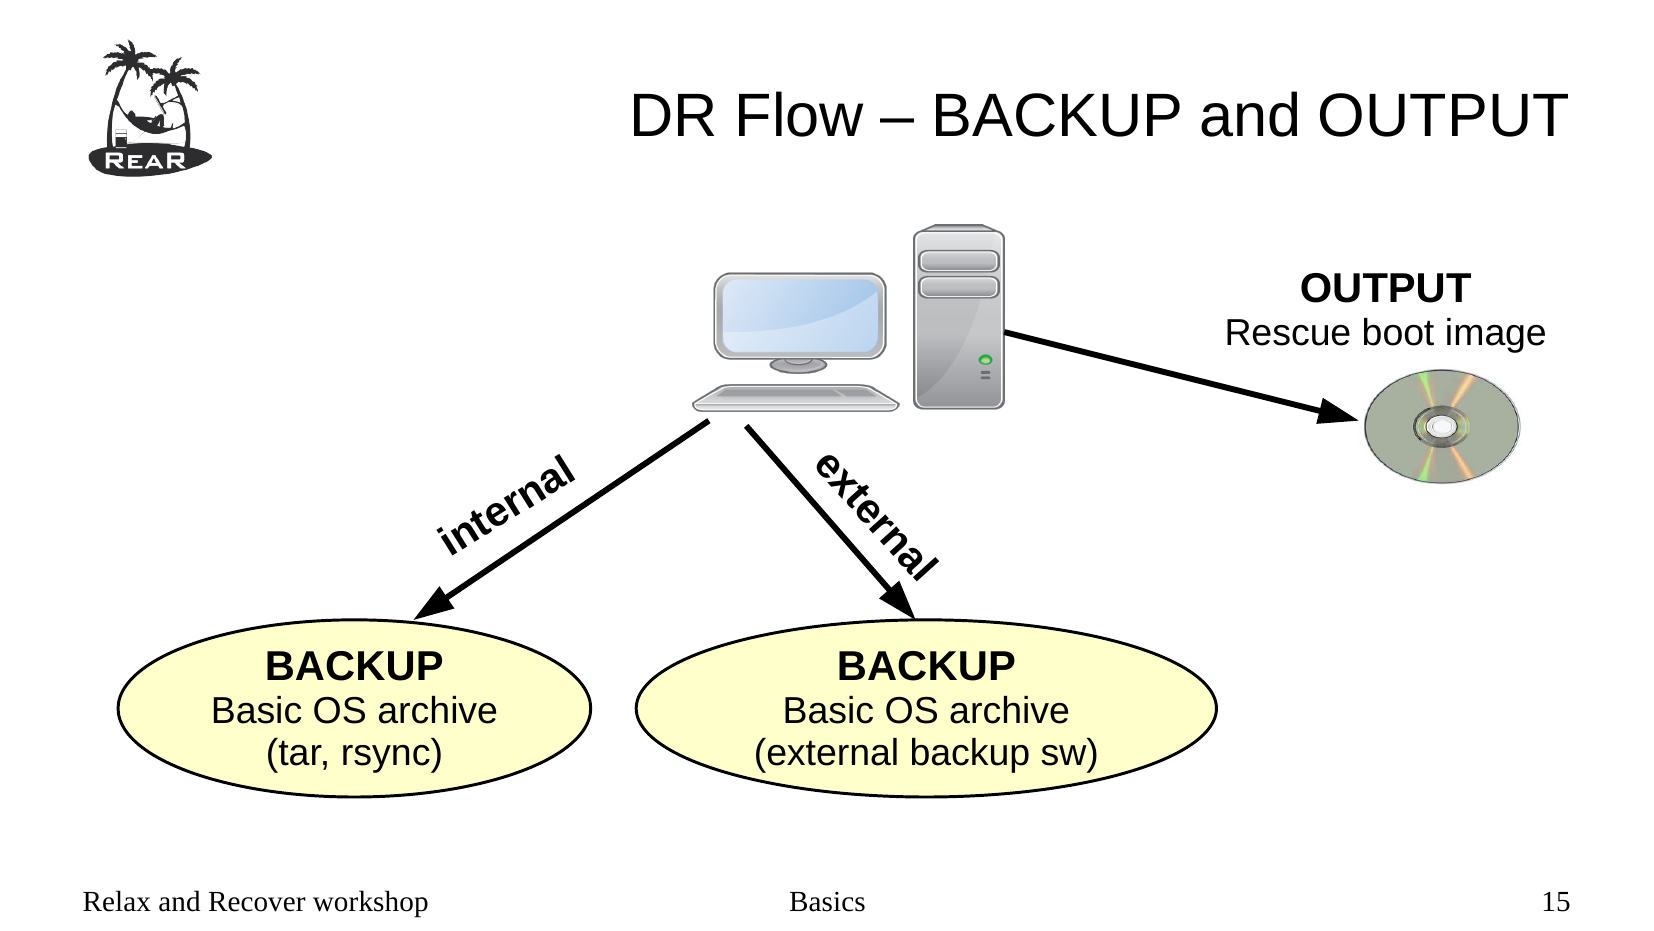

# DR Flow – BACKUP and OUTPUT
OUTPUT
Rescue boot image
internal
external
BACKUP
Basic OS archive
(tar, rsync)
BACKUP
Basic OS archive
(external backup sw)
Relax and Recover workshop
Basics
15